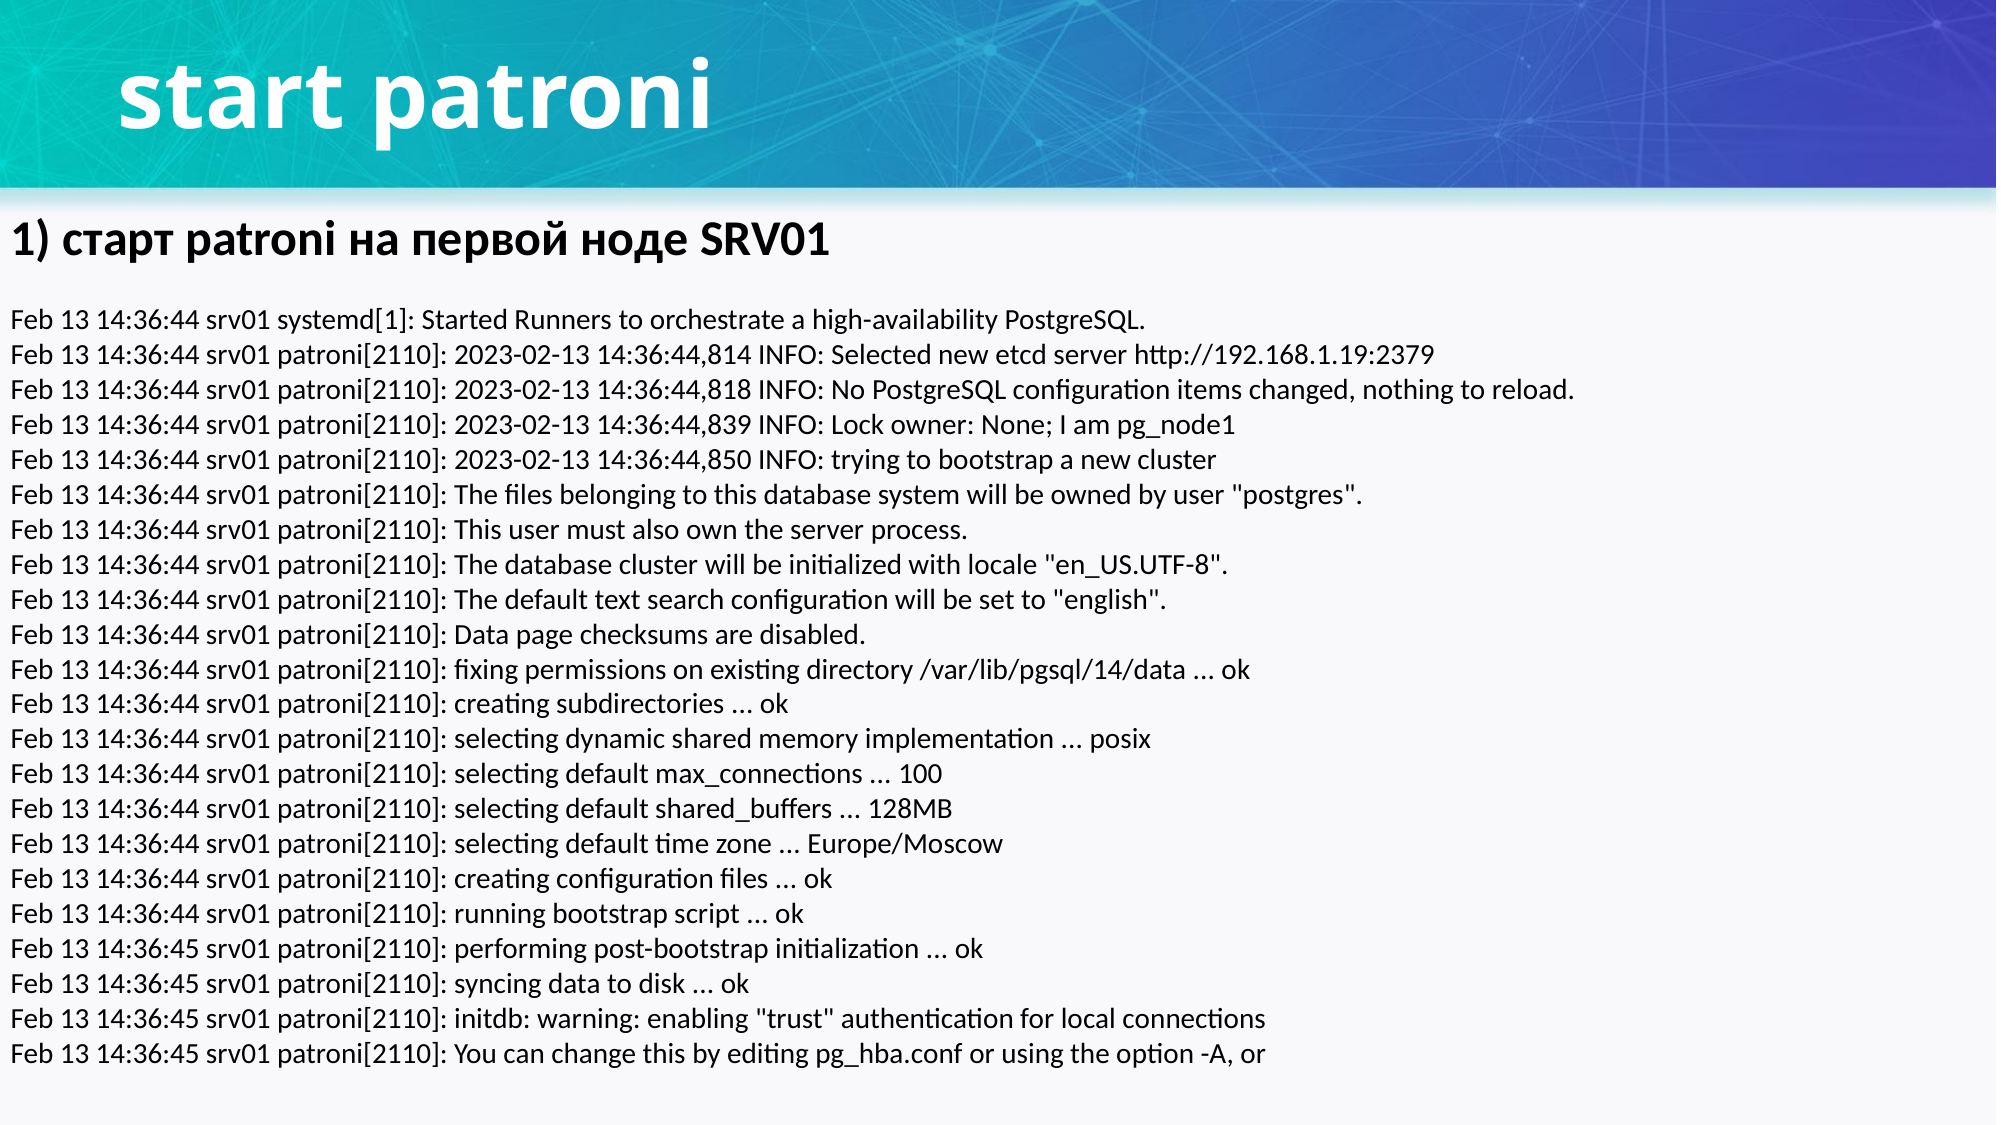

start patroni
1) старт patroni на первой ноде SRV01
Feb 13 14:36:44 srv01 systemd[1]: Started Runners to orchestrate a high-availability PostgreSQL.
Feb 13 14:36:44 srv01 patroni[2110]: 2023-02-13 14:36:44,814 INFO: Selected new etcd server http://192.168.1.19:2379
Feb 13 14:36:44 srv01 patroni[2110]: 2023-02-13 14:36:44,818 INFO: No PostgreSQL configuration items changed, nothing to reload.
Feb 13 14:36:44 srv01 patroni[2110]: 2023-02-13 14:36:44,839 INFO: Lock owner: None; I am pg_node1
Feb 13 14:36:44 srv01 patroni[2110]: 2023-02-13 14:36:44,850 INFO: trying to bootstrap a new cluster
Feb 13 14:36:44 srv01 patroni[2110]: The files belonging to this database system will be owned by user "postgres".
Feb 13 14:36:44 srv01 patroni[2110]: This user must also own the server process.
Feb 13 14:36:44 srv01 patroni[2110]: The database cluster will be initialized with locale "en_US.UTF-8".
Feb 13 14:36:44 srv01 patroni[2110]: The default text search configuration will be set to "english".
Feb 13 14:36:44 srv01 patroni[2110]: Data page checksums are disabled.
Feb 13 14:36:44 srv01 patroni[2110]: fixing permissions on existing directory /var/lib/pgsql/14/data ... ok
Feb 13 14:36:44 srv01 patroni[2110]: creating subdirectories ... ok
Feb 13 14:36:44 srv01 patroni[2110]: selecting dynamic shared memory implementation ... posix
Feb 13 14:36:44 srv01 patroni[2110]: selecting default max_connections ... 100
Feb 13 14:36:44 srv01 patroni[2110]: selecting default shared_buffers ... 128MB
Feb 13 14:36:44 srv01 patroni[2110]: selecting default time zone ... Europe/Moscow
Feb 13 14:36:44 srv01 patroni[2110]: creating configuration files ... ok
Feb 13 14:36:44 srv01 patroni[2110]: running bootstrap script ... ok
Feb 13 14:36:45 srv01 patroni[2110]: performing post-bootstrap initialization ... ok
Feb 13 14:36:45 srv01 patroni[2110]: syncing data to disk ... ok
Feb 13 14:36:45 srv01 patroni[2110]: initdb: warning: enabling "trust" authentication for local connections
Feb 13 14:36:45 srv01 patroni[2110]: You can change this by editing pg_hba.conf or using the option -A, or